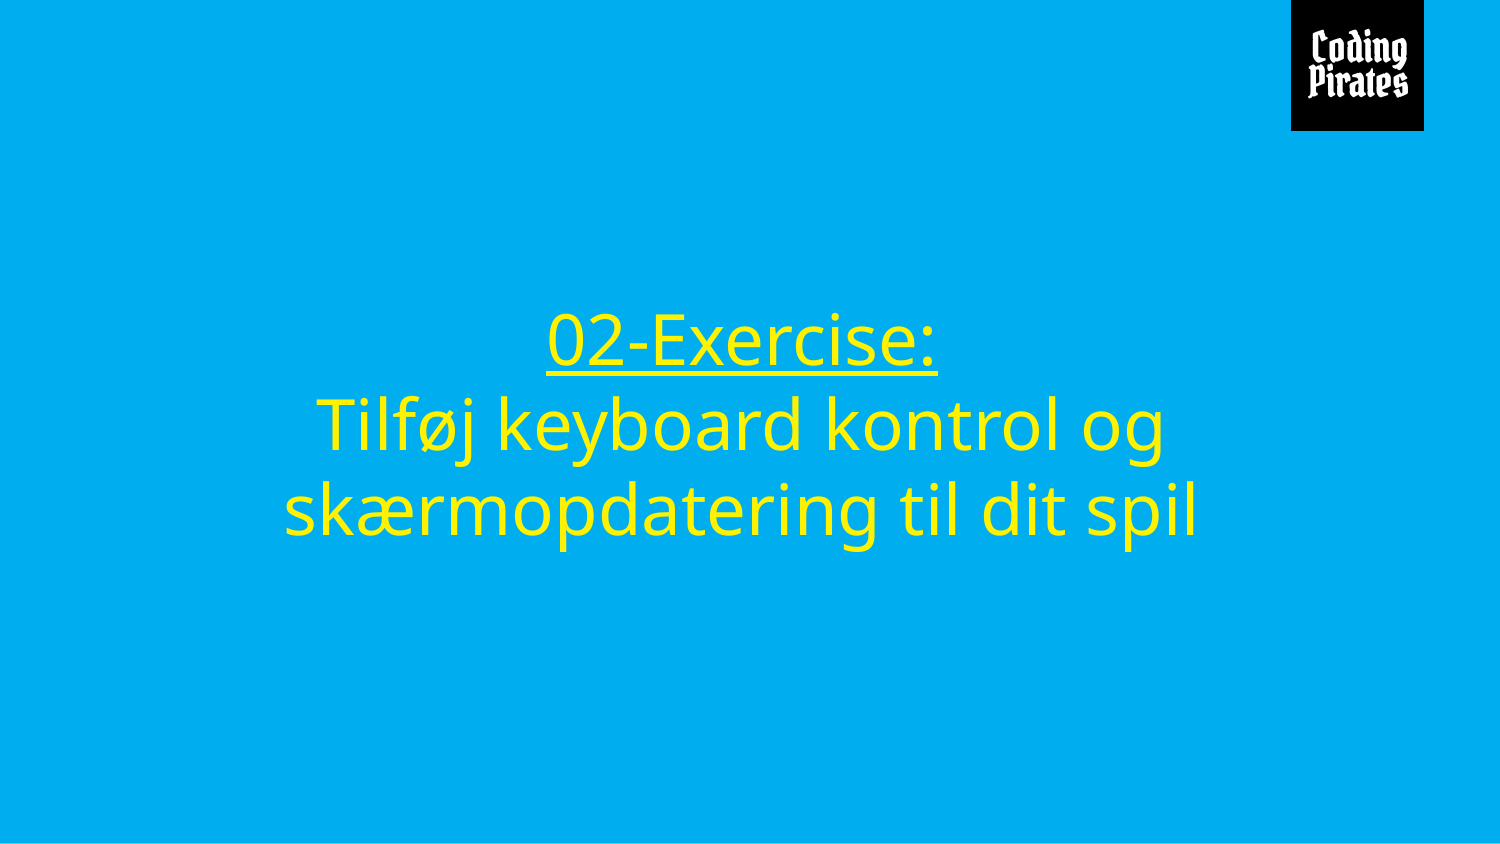

# 02-Exercise: Tilføj keyboard kontrol og skærmopdatering til dit spil